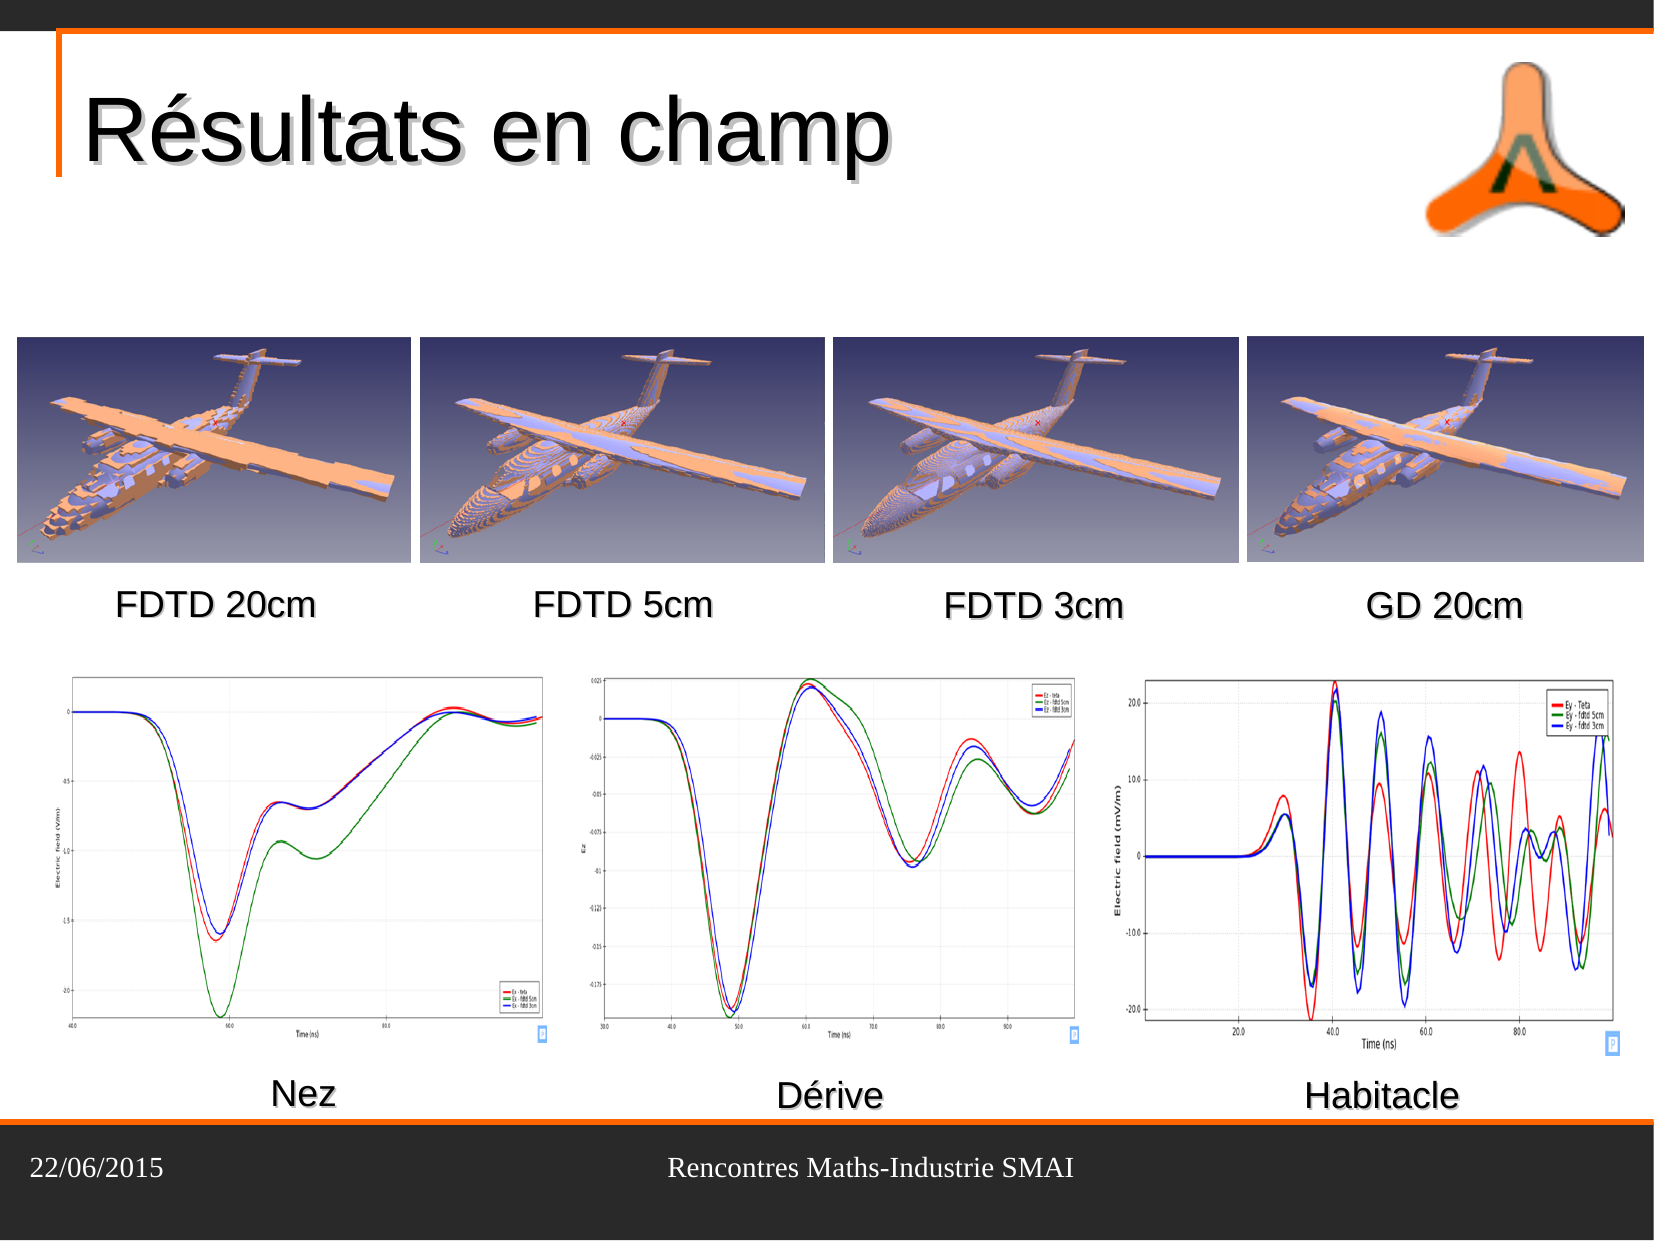

# Résultats en champ
FDTD 20cm
FDTD 5cm
GD 20cm
FDTD 3cm
Nez
Dérive
Habitacle
22/06/2015
Rencontres Maths-Industrie SMAI